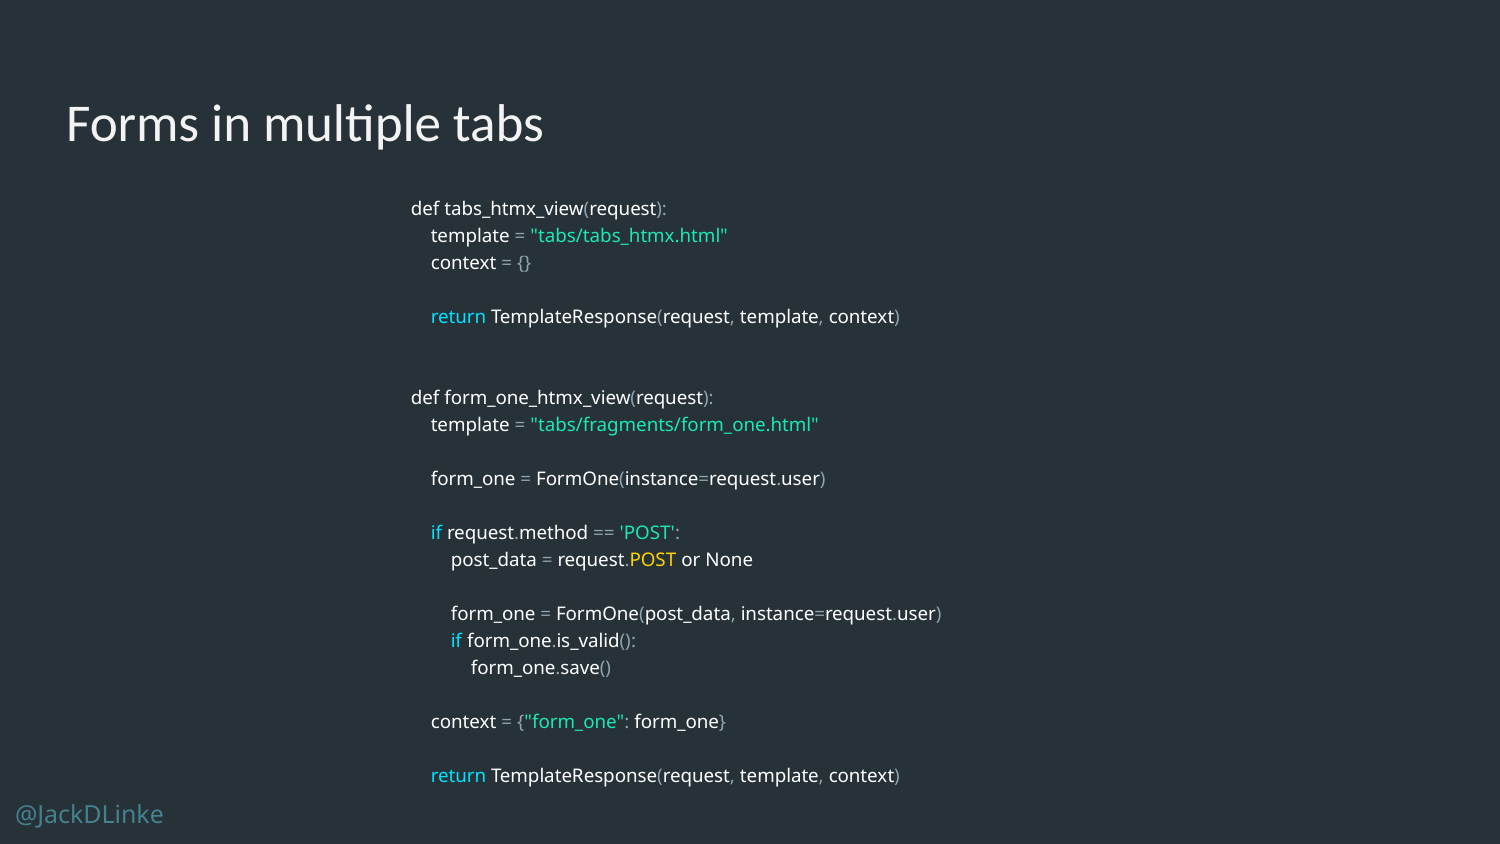

# Forms in multiple tabs
def tabs_htmx_view(request):
 template = "tabs/tabs_htmx.html"
 context = {}
 return TemplateResponse(request, template, context)
def form_one_htmx_view(request):
 template = "tabs/fragments/form_one.html"
 form_one = FormOne(instance=request.user)
 if request.method == 'POST':
 post_data = request.POST or None
 form_one = FormOne(post_data, instance=request.user)
 if form_one.is_valid():
 form_one.save()
 context = {"form_one": form_one}
 return TemplateResponse(request, template, context)